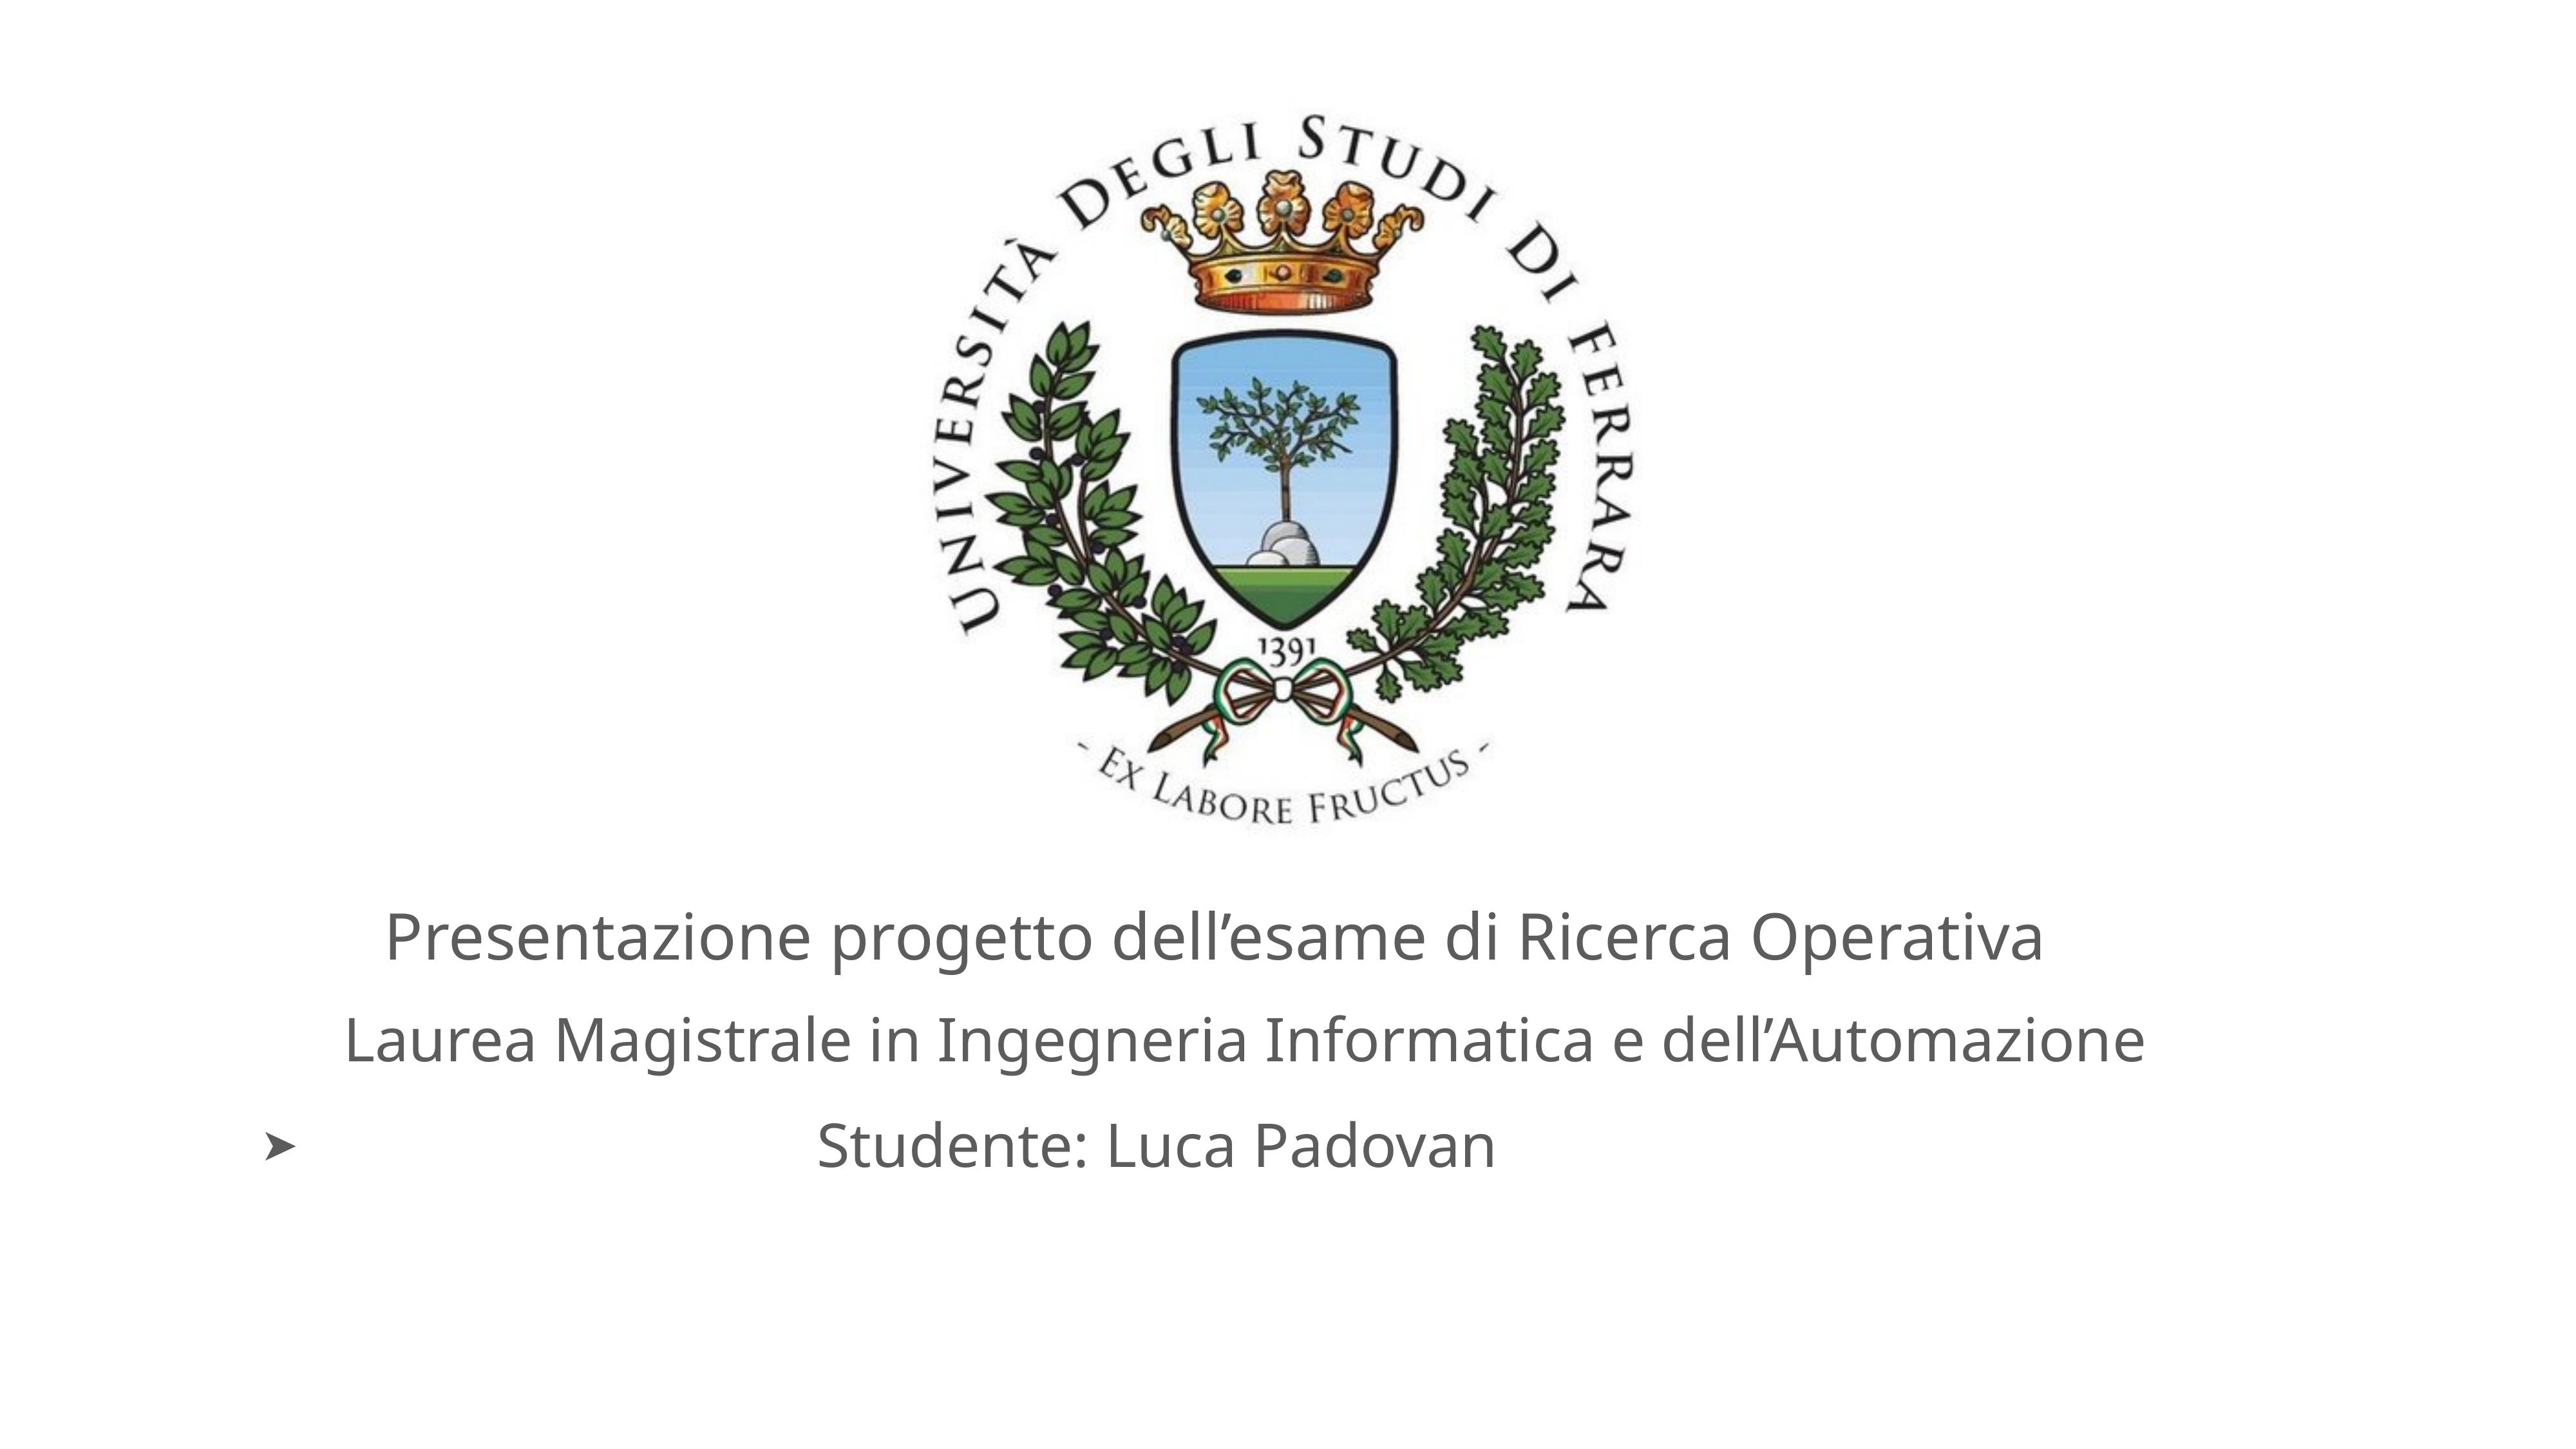

# Presentazione progetto dell’esame di Ricerca Operativa
 Laurea Magistrale in Ingegneria Informatica e dell’Automazione
 Studente: Luca Padovan